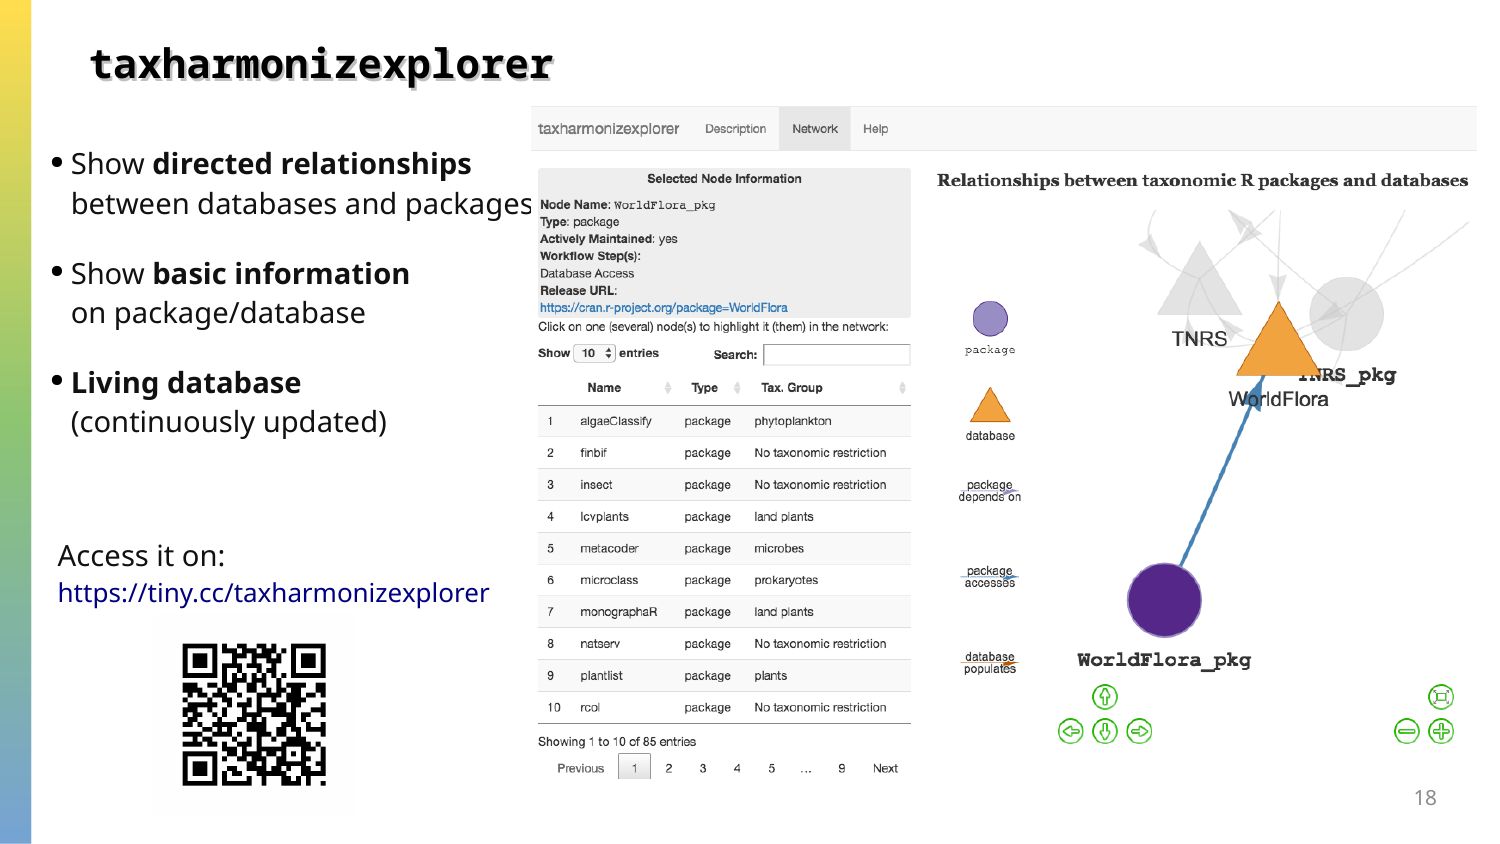

# taxharmonizexplorer
Show directed relationships between databases and packages
Show basic information
on package/database
Living database
(continuously updated)
Access it on:
https://tiny.cc/taxharmonizexplorer